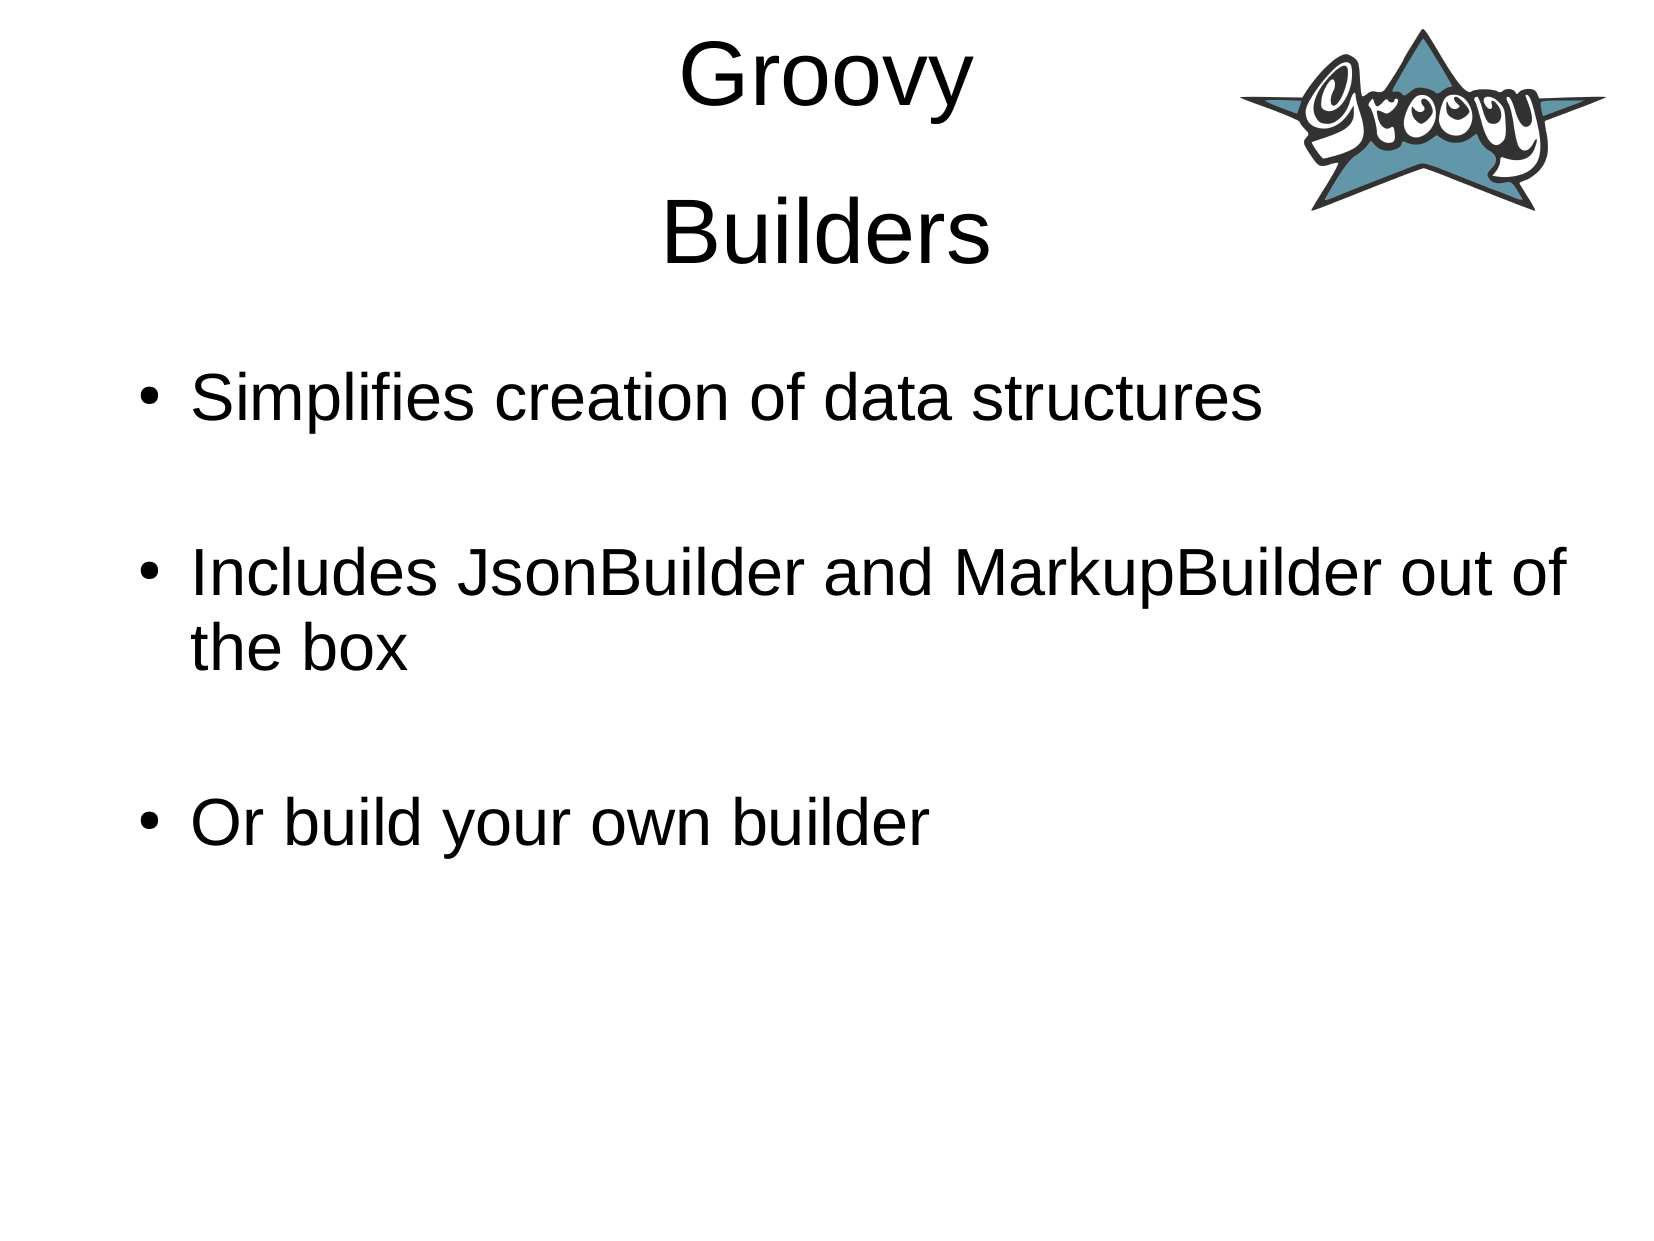

# Groovy Builders
Simplifies creation of data structures
Includes JsonBuilder and MarkupBuilder out of the box
Or build your own builder